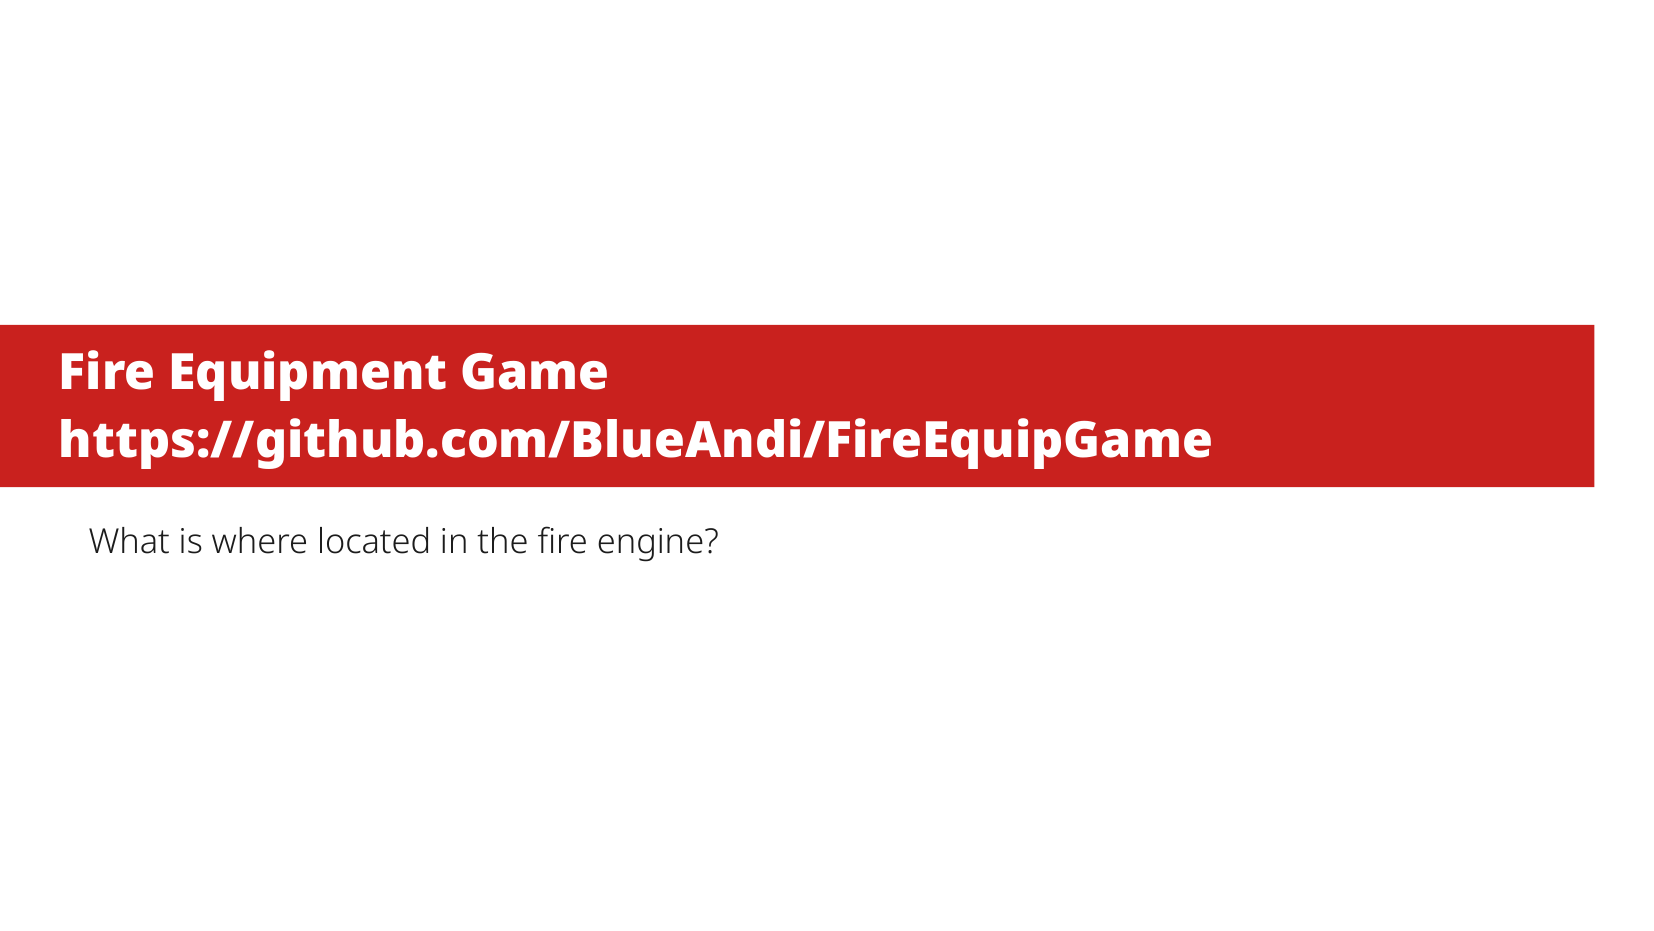

# Fire Equipment Game https://github.com/BlueAndi/FireEquipGame
What is where located in the fire engine?